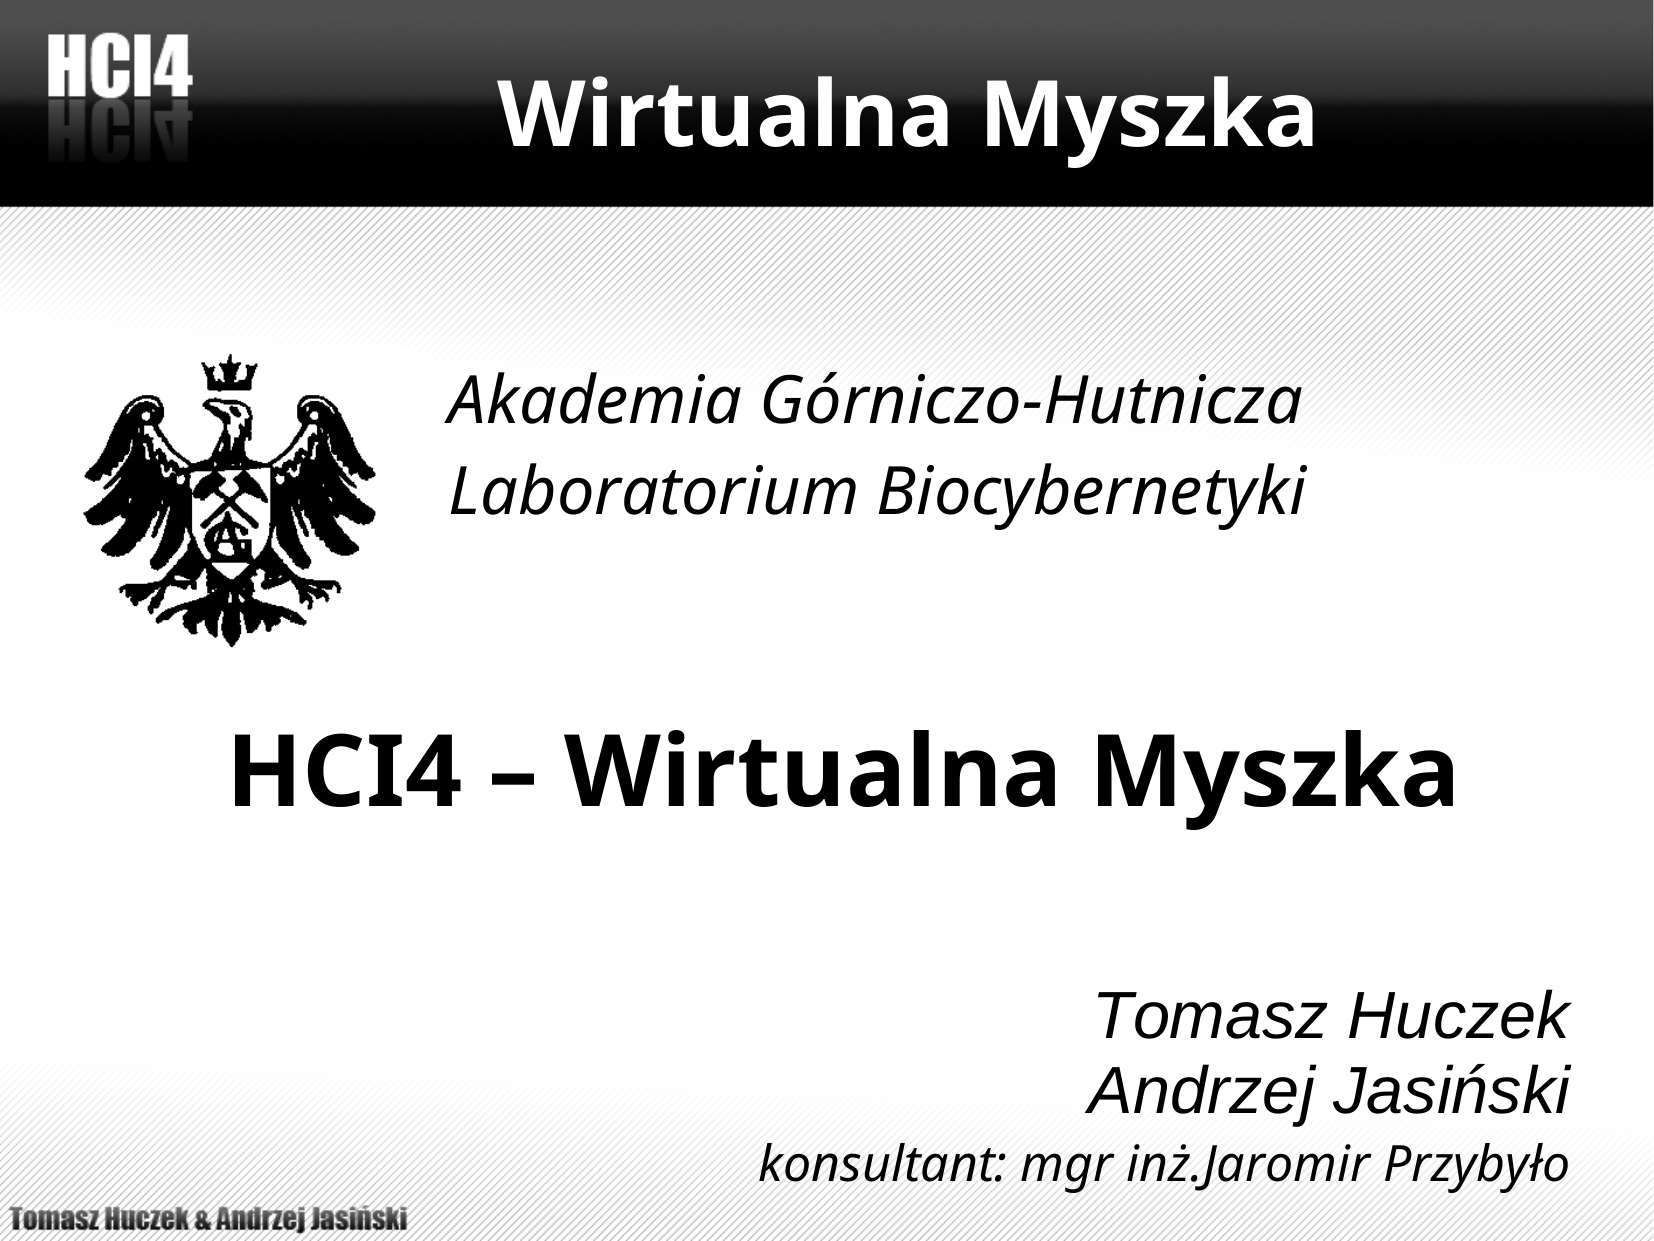

# Wirtualna Myszka
				Akademia Górniczo-Hutnicza
				Laboratorium Biocybernetyki
HCI4 – Wirtualna Myszka
Tomasz Huczek
Andrzej Jasiński
konsultant: mgr inż.Jaromir Przybyło